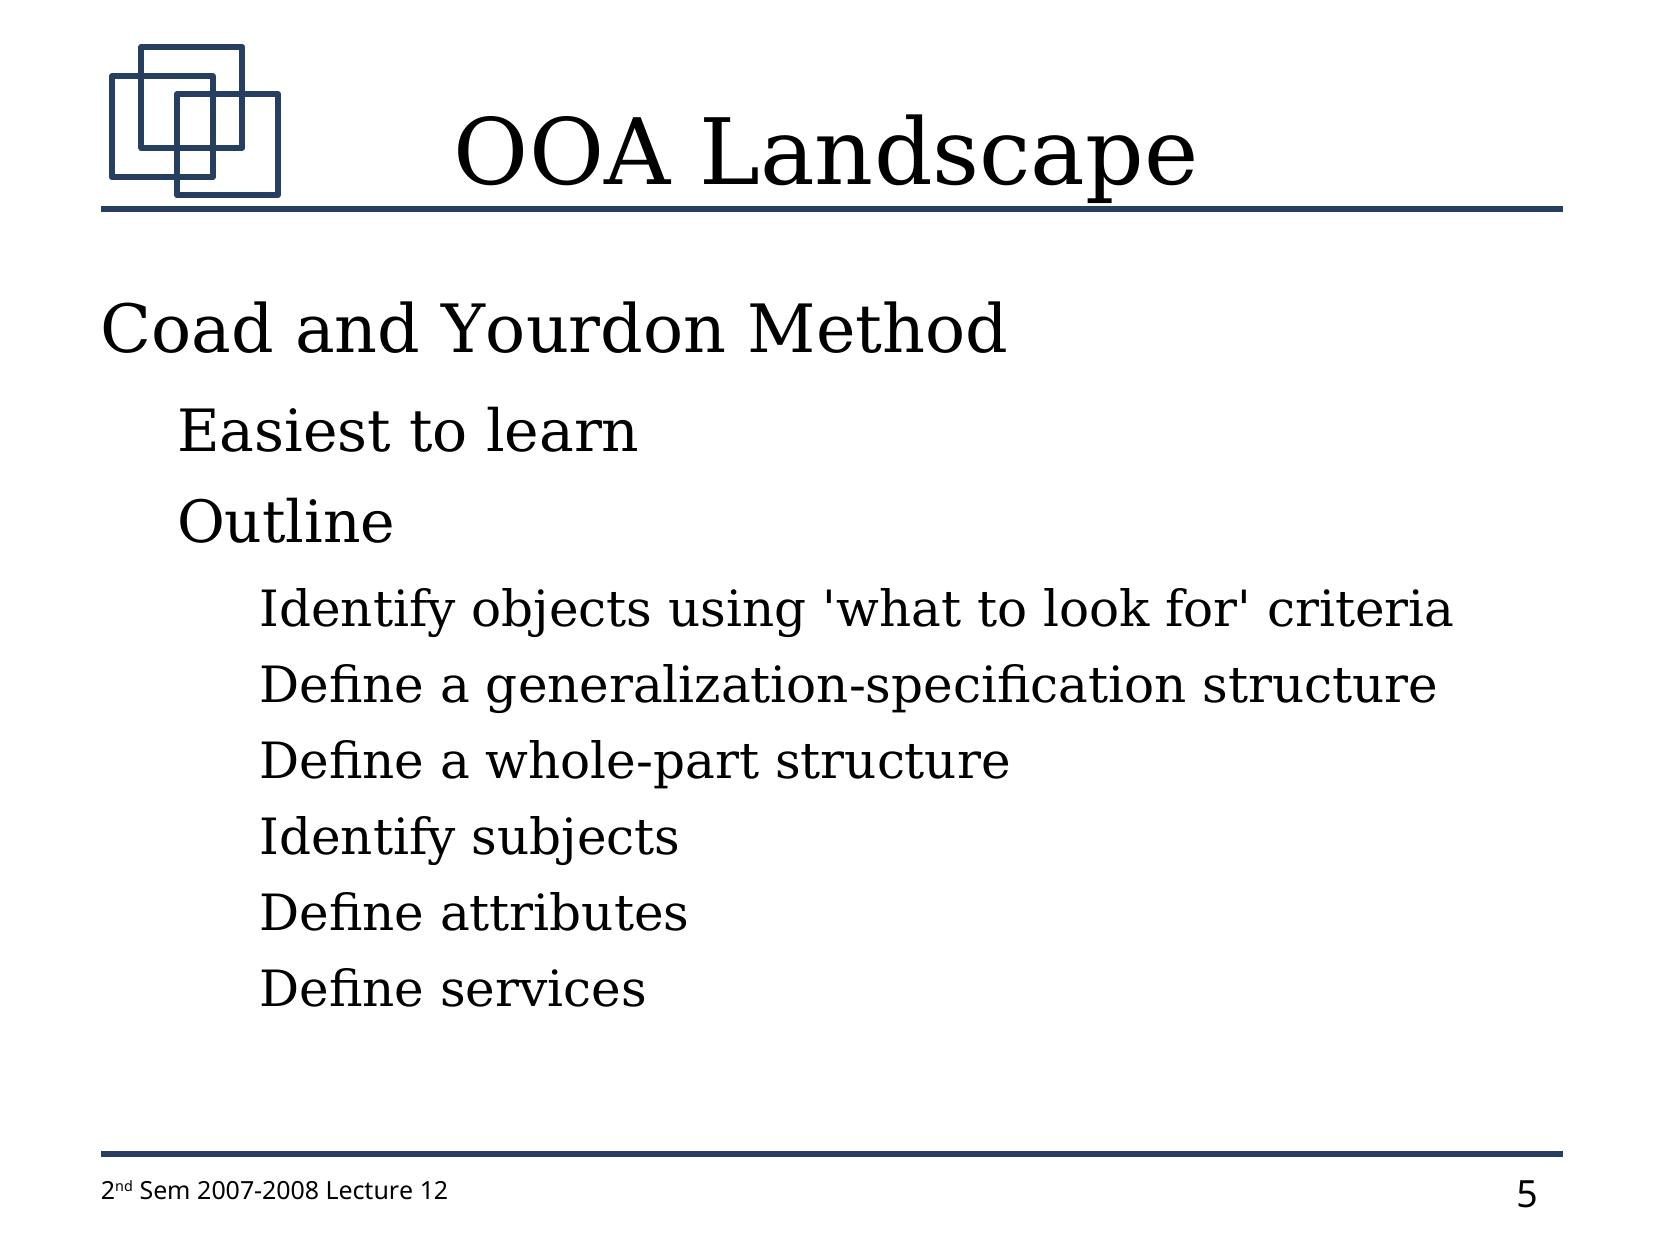

# OOA Landscape
Coad and Yourdon Method
Easiest to learn
Outline
Identify objects using 'what to look for' criteria
Define a generalization-specification structure
Define a whole-part structure
Identify subjects
Define attributes
Define services